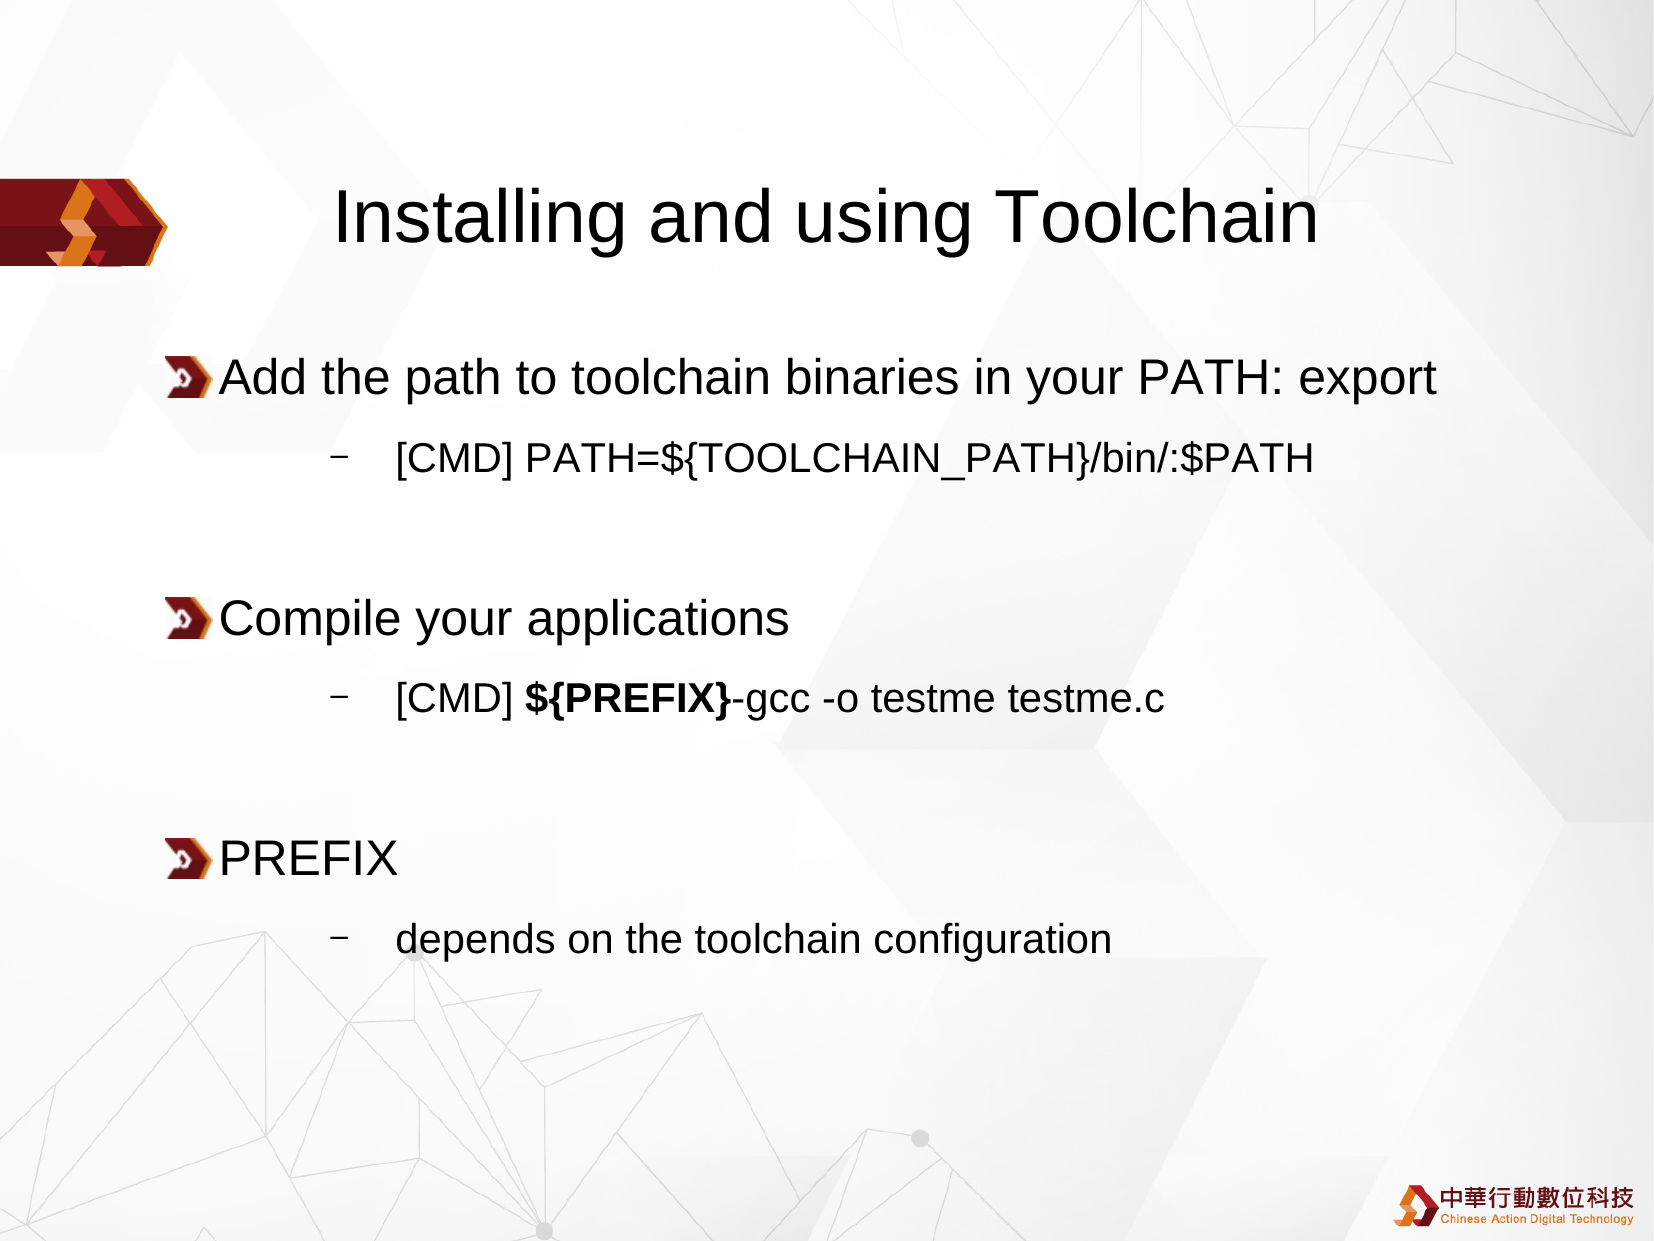

# Installing and using Toolchain
Add the path to toolchain binaries in your PATH: export
 [CMD] PATH=${TOOLCHAIN_PATH}/bin/:$PATH
Compile your applications
 [CMD] ${PREFIX}-gcc -o testme testme.c
PREFIX
 depends on the toolchain configuration